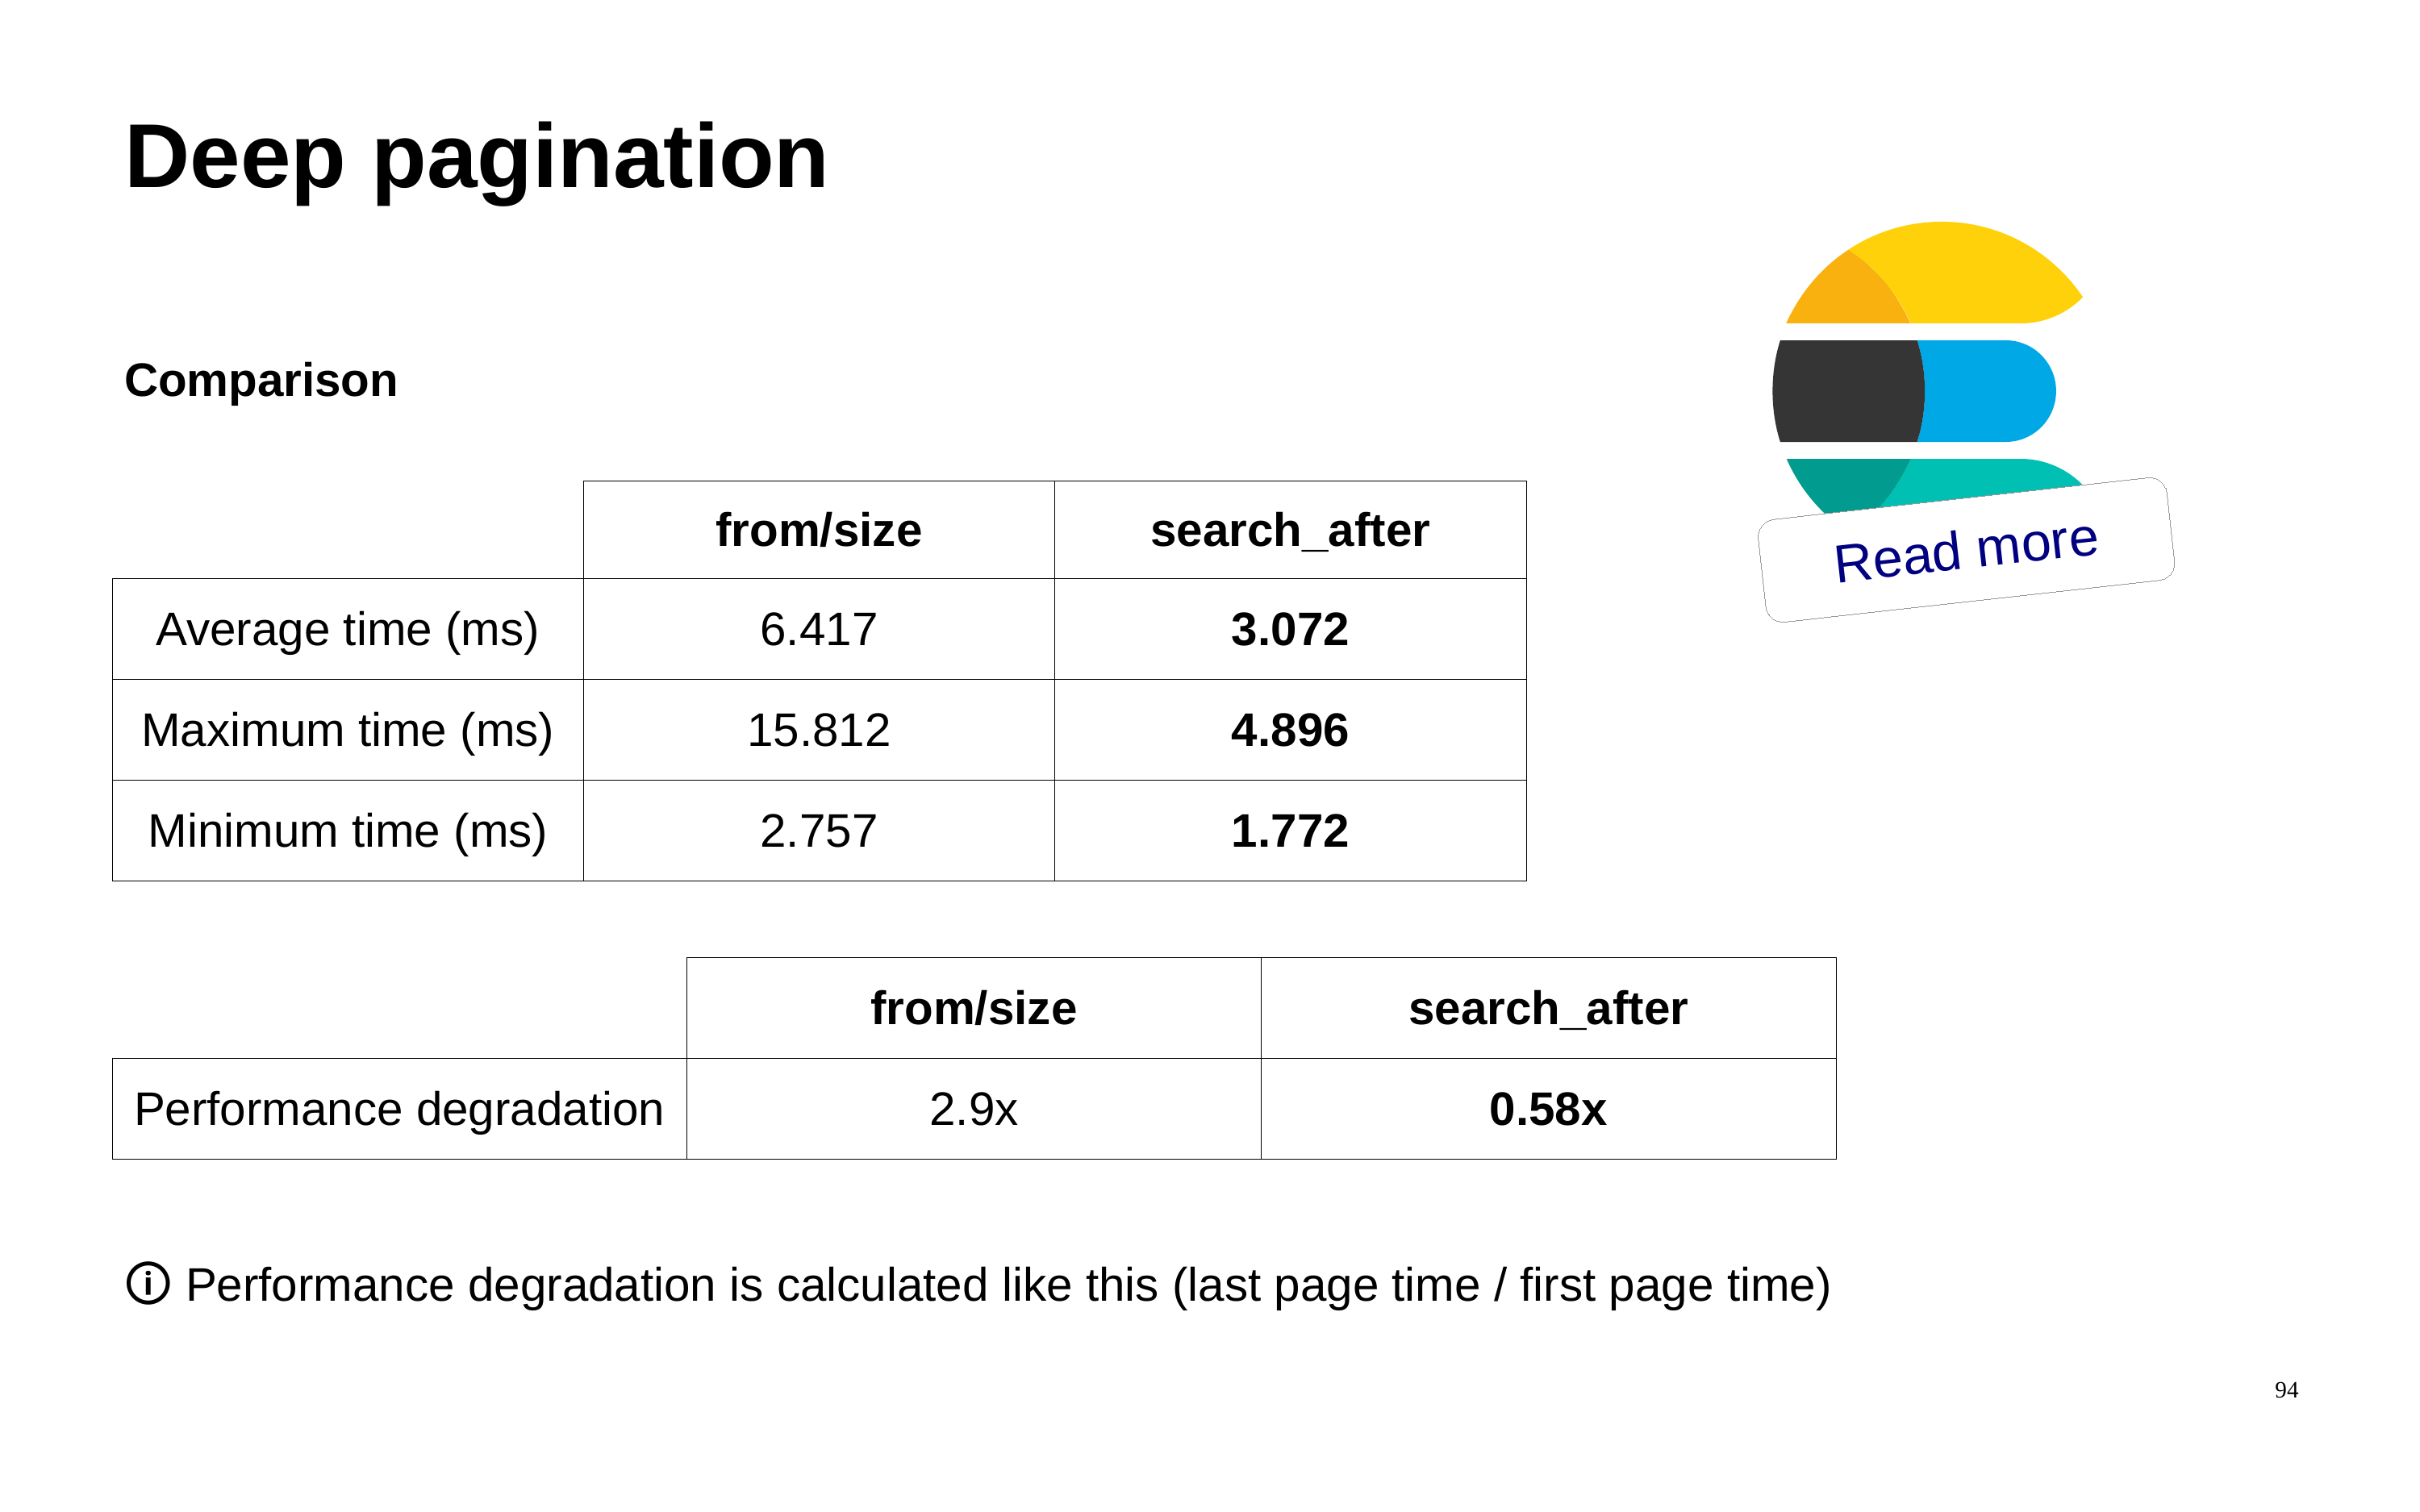

Deep pagination
Comparison
| | from/size | search\_after |
| --- | --- | --- |
| Average time (ms) | 6.417 | 3.072 |
| Maximum time (ms) | 15.812 | 4.896 |
| Minimum time (ms) | 2.757 | 1.772 |
Read more
| | from/size | search\_after |
| --- | --- | --- |
| Performance degradation | 2.9x | 0.58x |
🛈 Performance degradation is calculated like this (last page time / first page time)
94